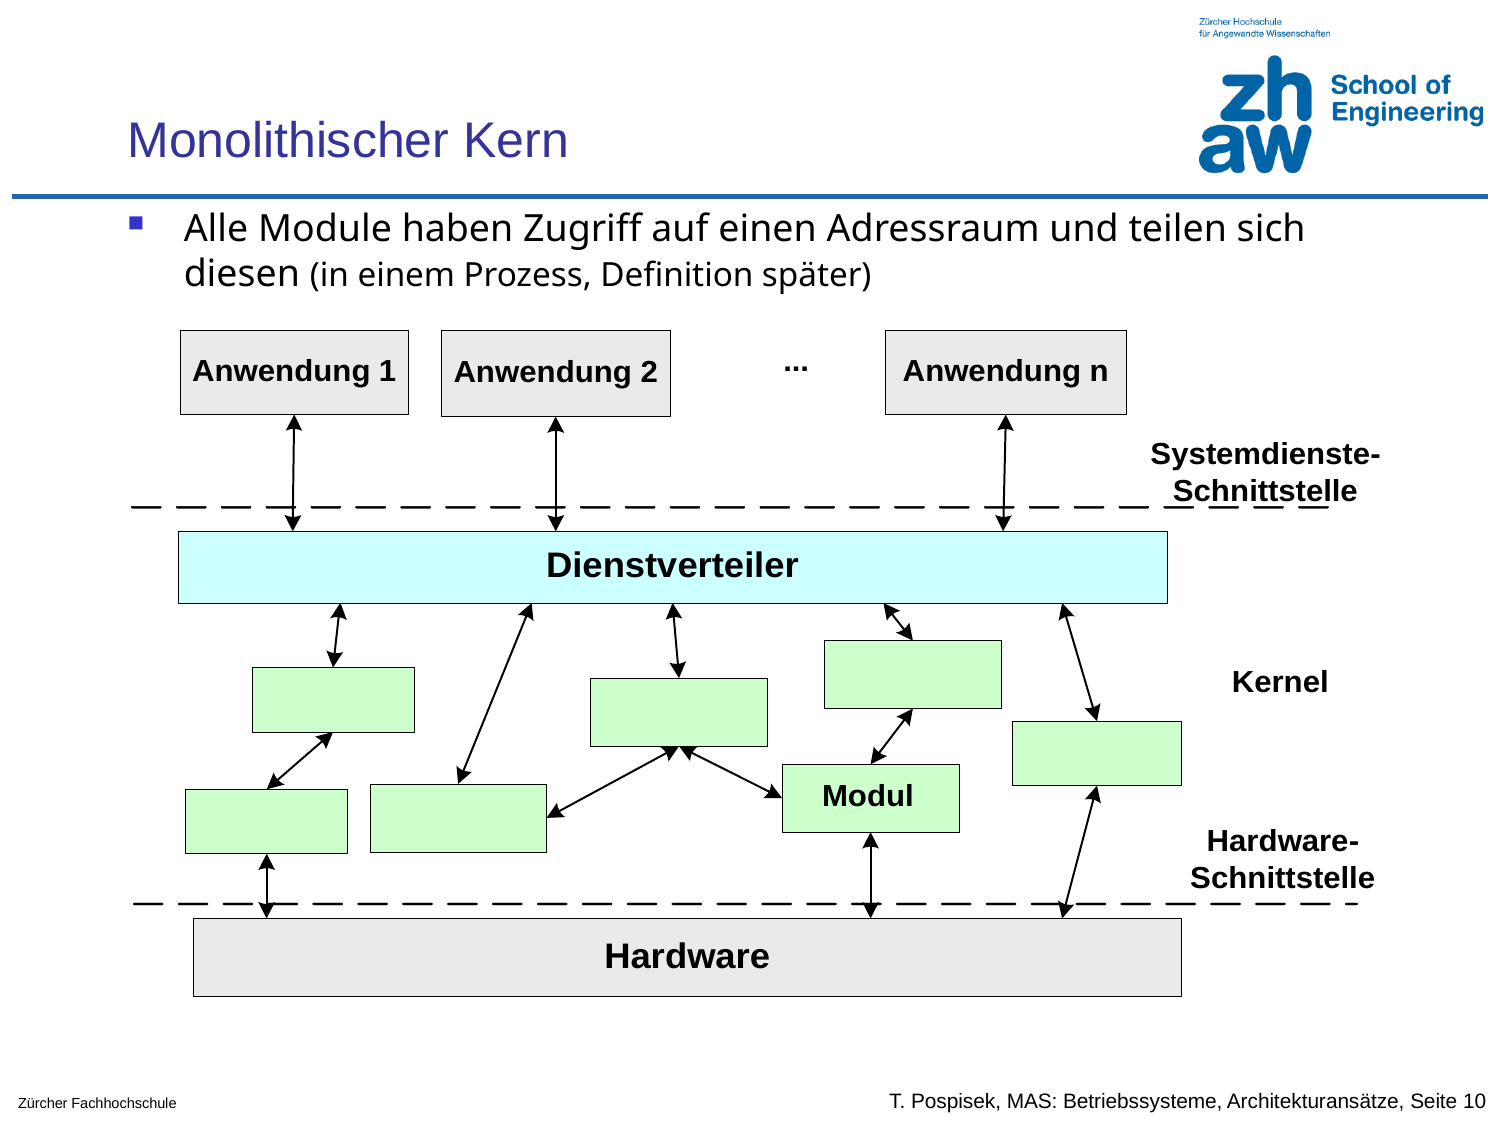

# Monolithischer Kern
Alle Module haben Zugriff auf einen Adressraum und teilen sich diesen (in einem Prozess, Definition später)